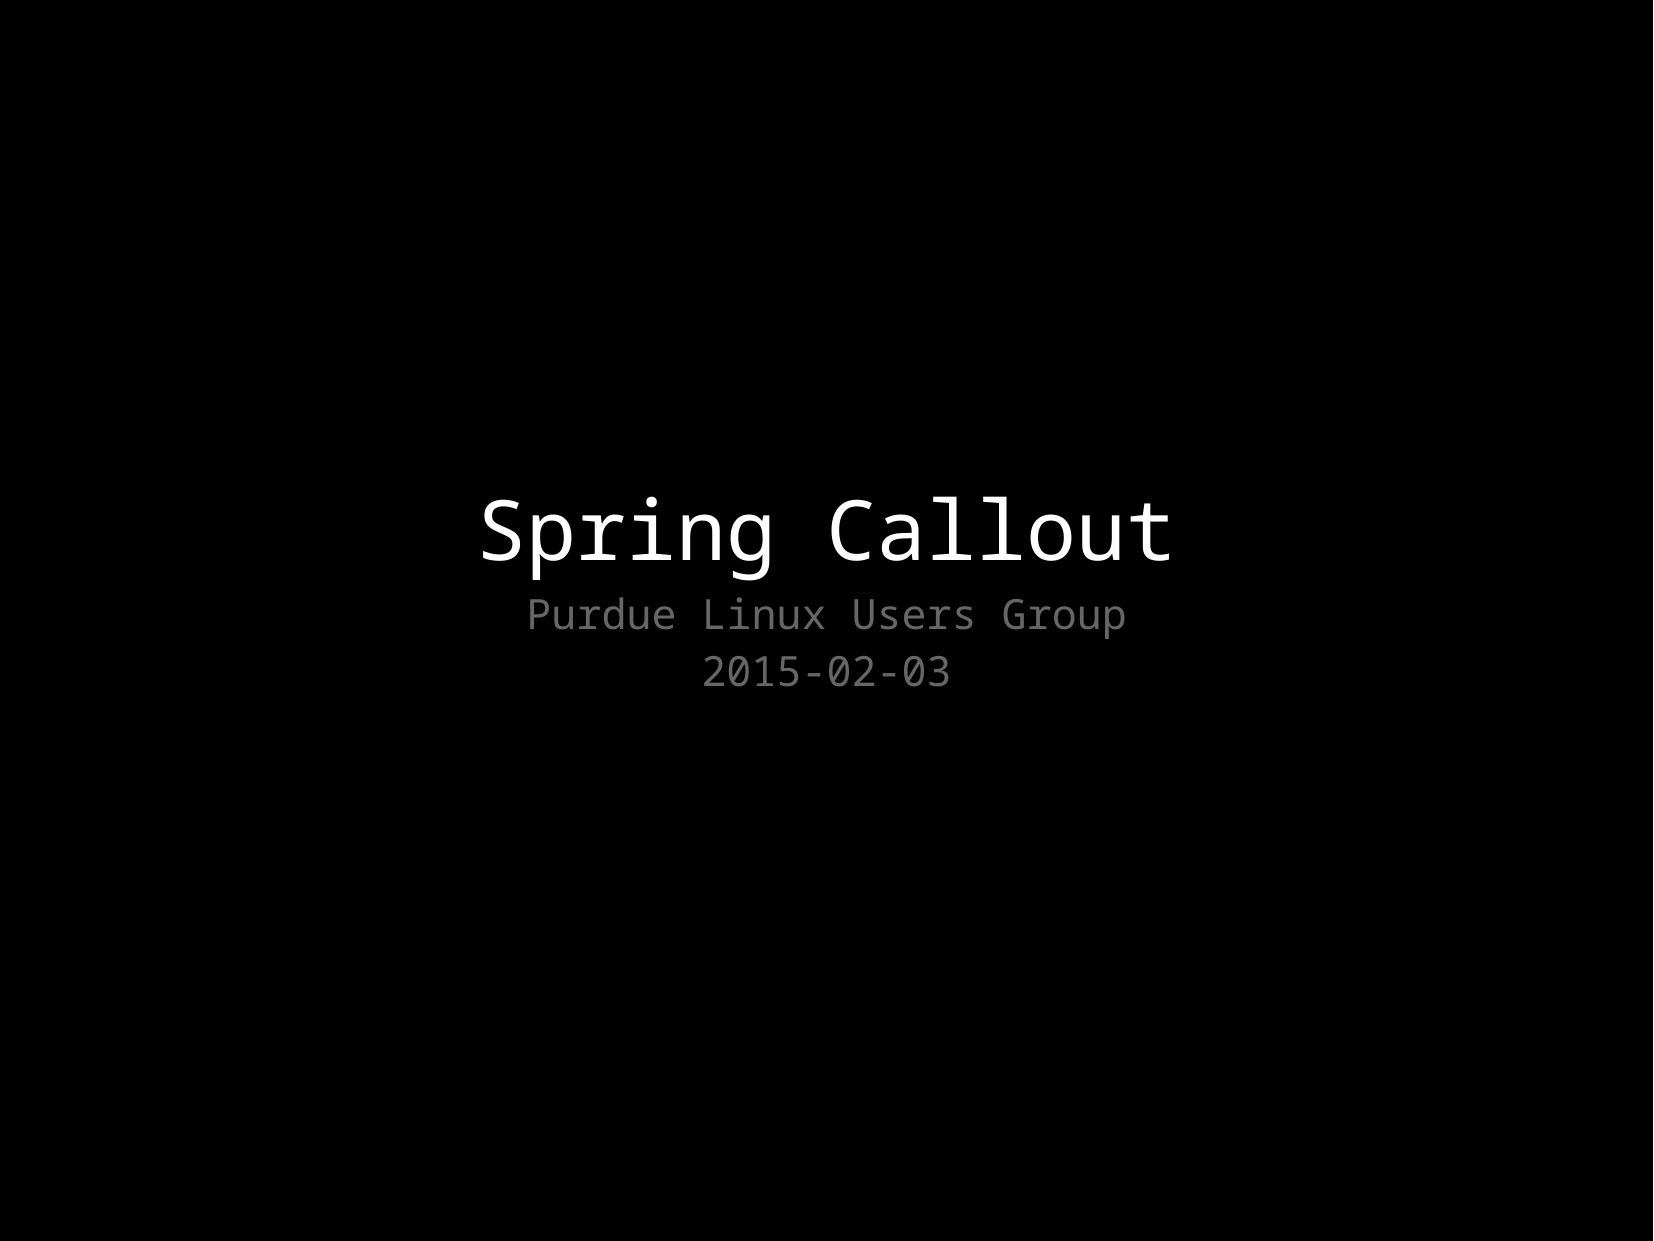

# Spring Callout
Purdue Linux Users Group
2015-02-03